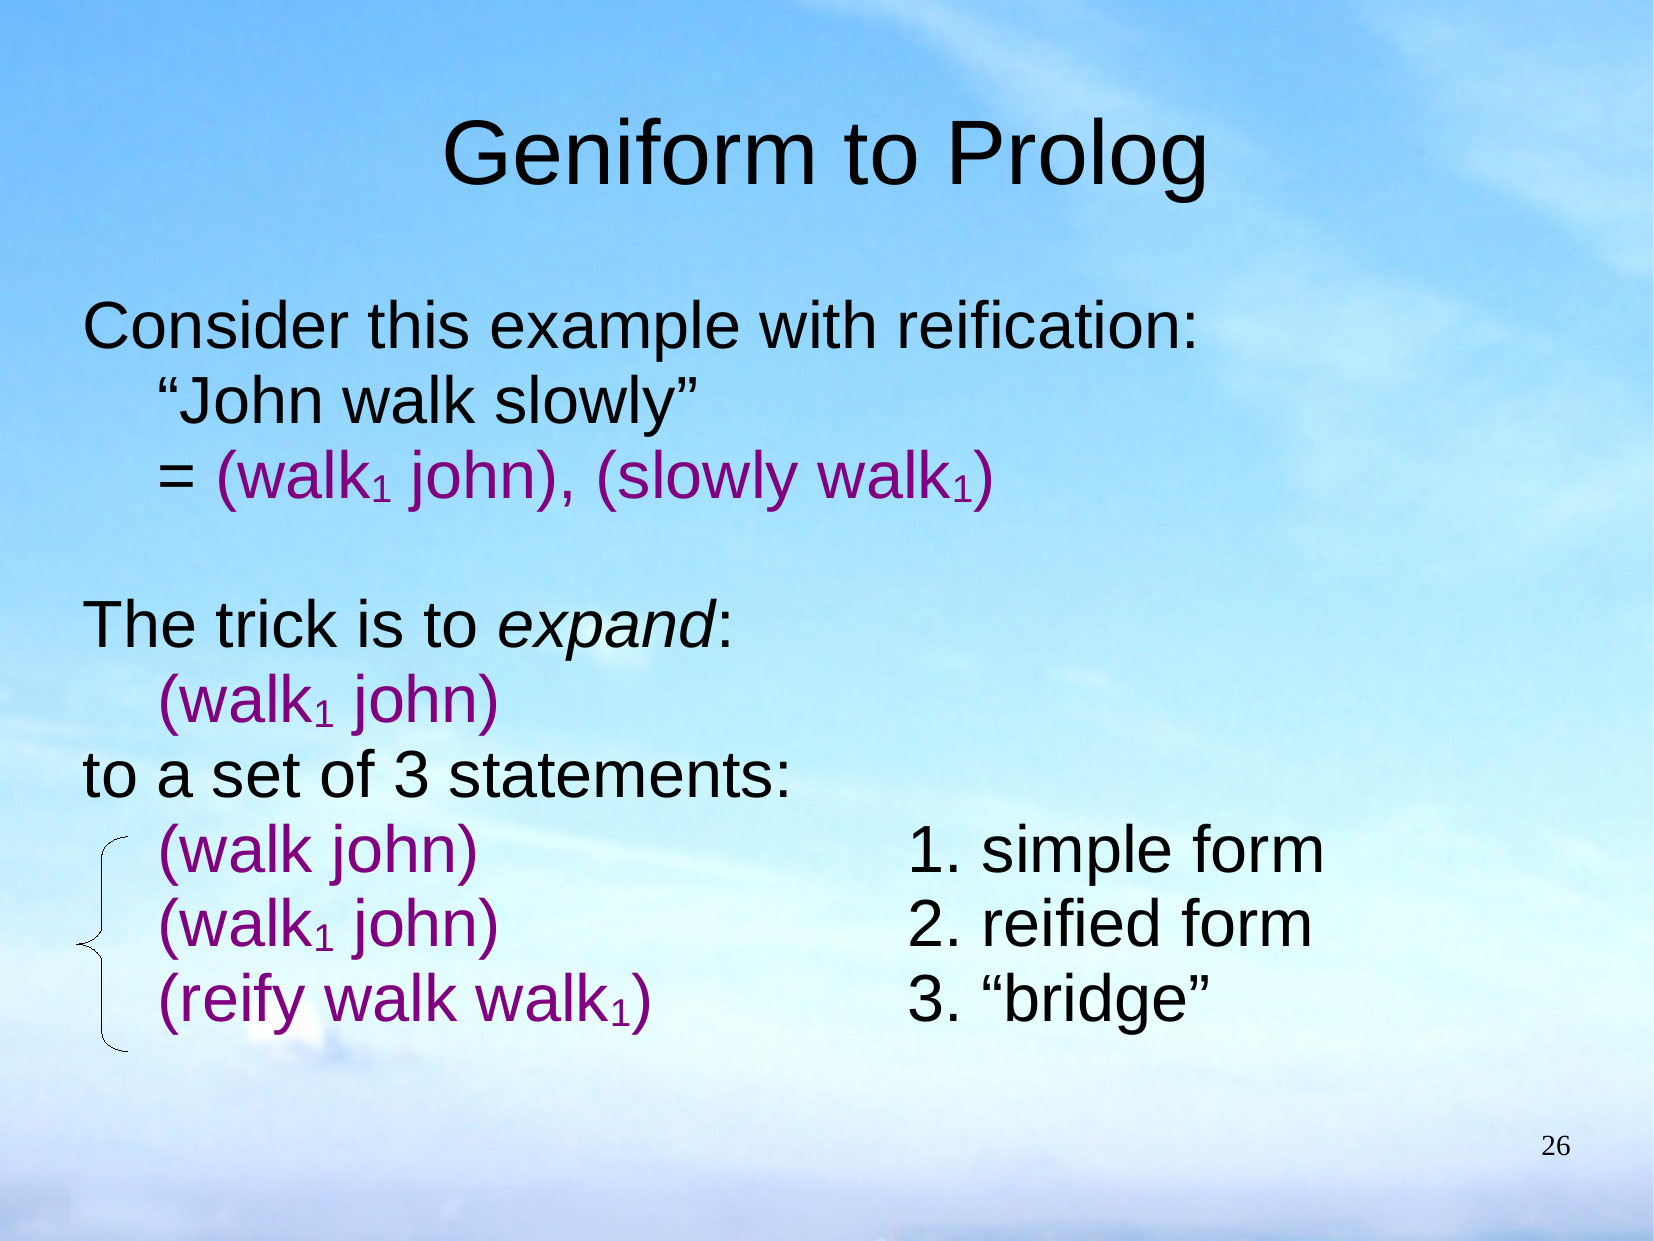

# Geniform to Prolog
Consider this example with reification:
	“John walk slowly”
	= (walk1 john), (slowly walk1)
The trick is to expand:
	(walk1 john)
to a set of 3 statements:
	(walk john)						1. simple form
	(walk1 john)						2. reified form
	(reify walk walk1)				3. “bridge”
26